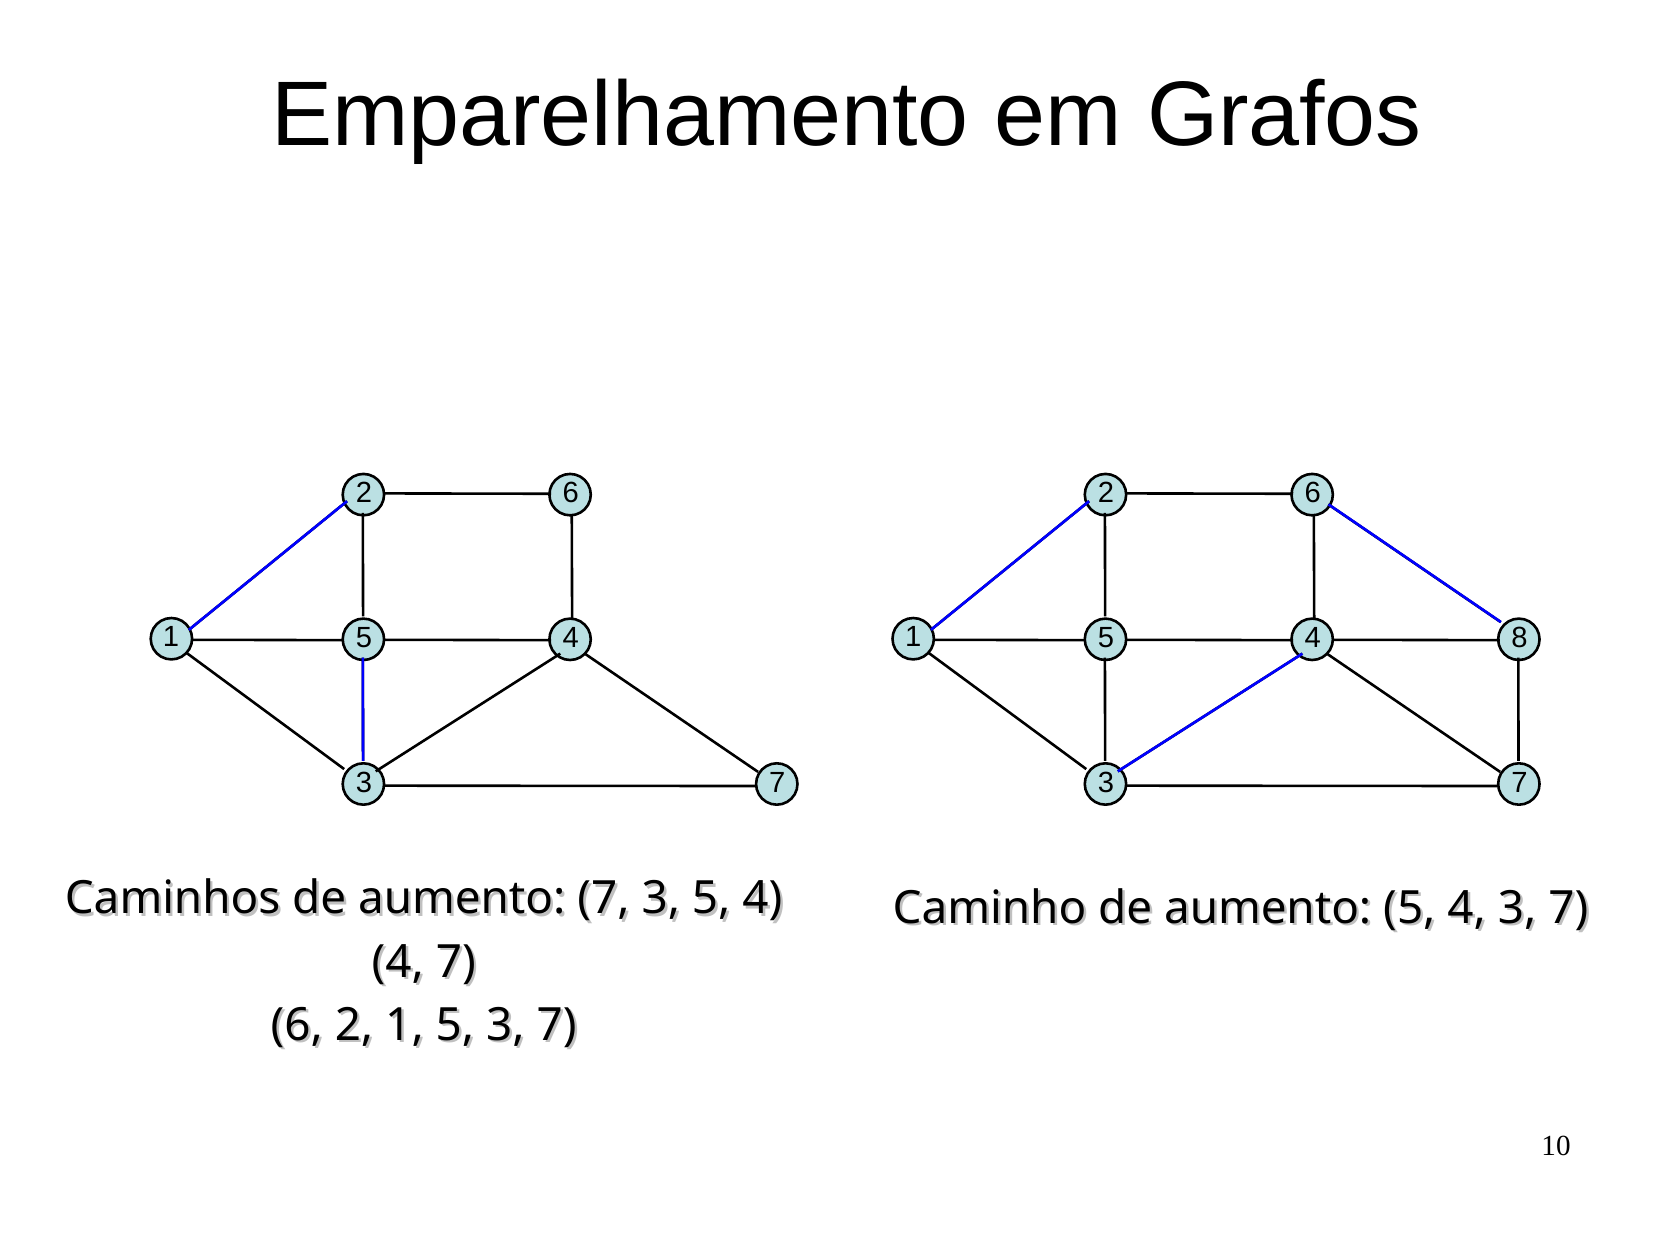

# Emparelhamento em Grafos
2
6
2
6
1
1
5
4
5
4
8
3
7
3
7
Caminhos de aumento: (7, 3, 5, 4)
(4, 7)
(6, 2, 1, 5, 3, 7)‏
Caminho de aumento: (5, 4, 3, 7)‏
10